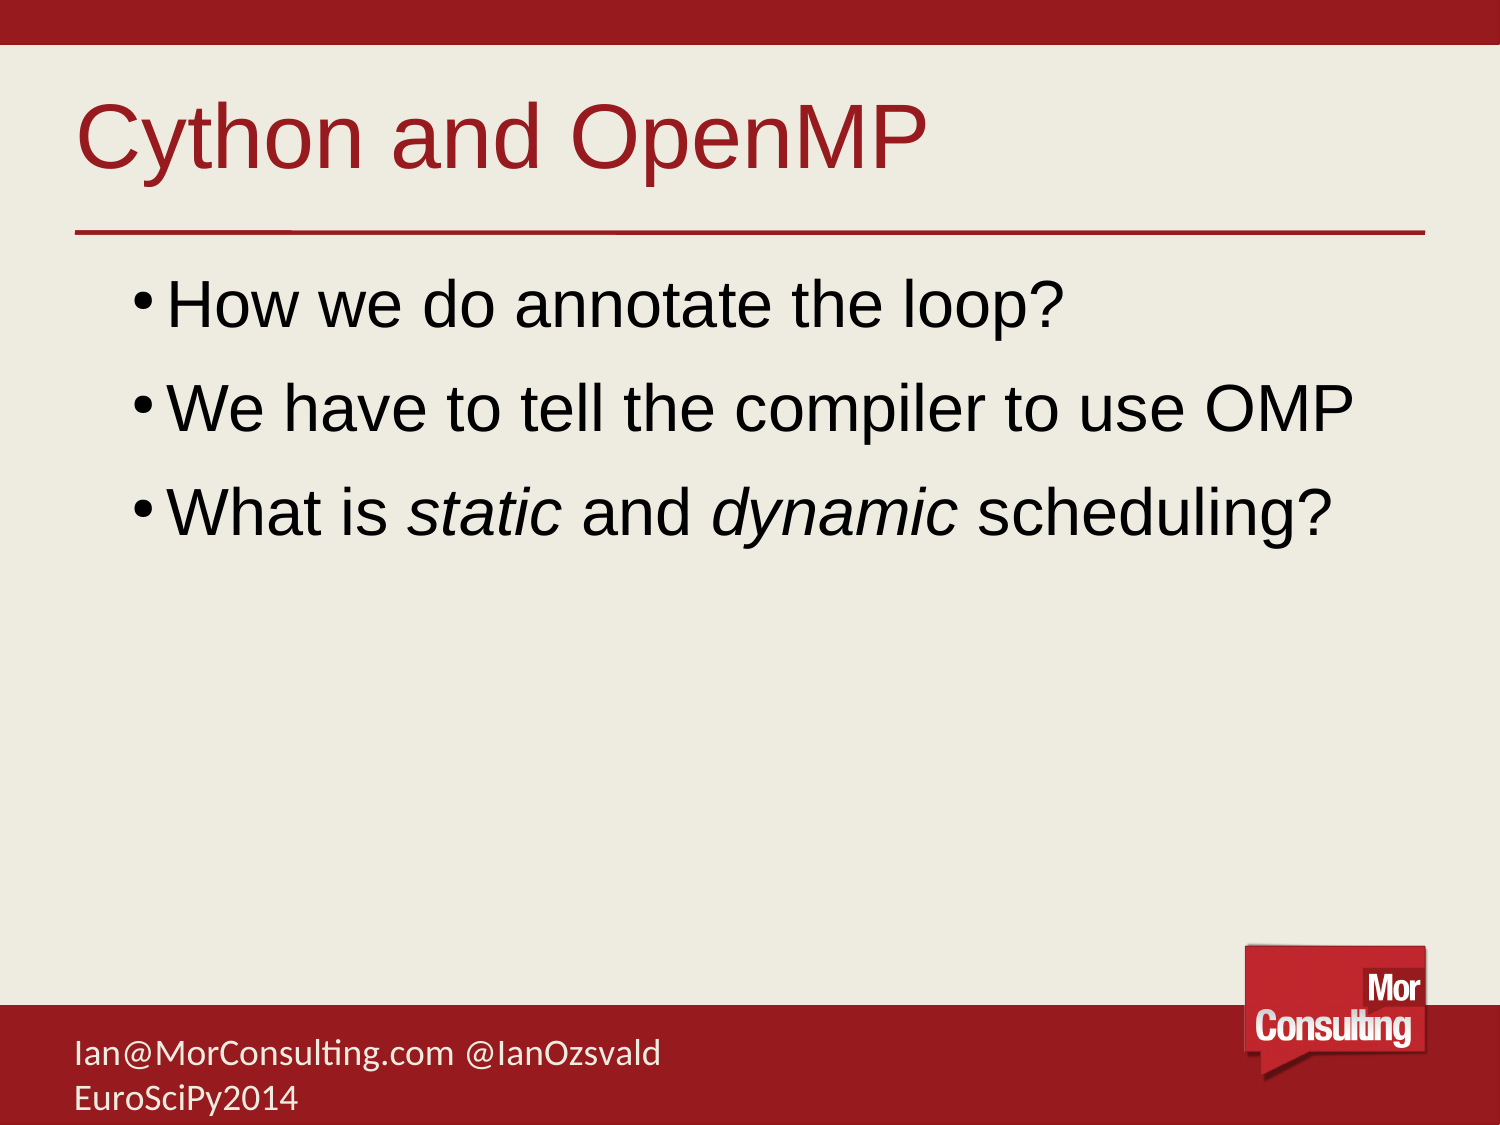

# Cython and OpenMP
How we do annotate the loop?
We have to tell the compiler to use OMP
What is static and dynamic scheduling?